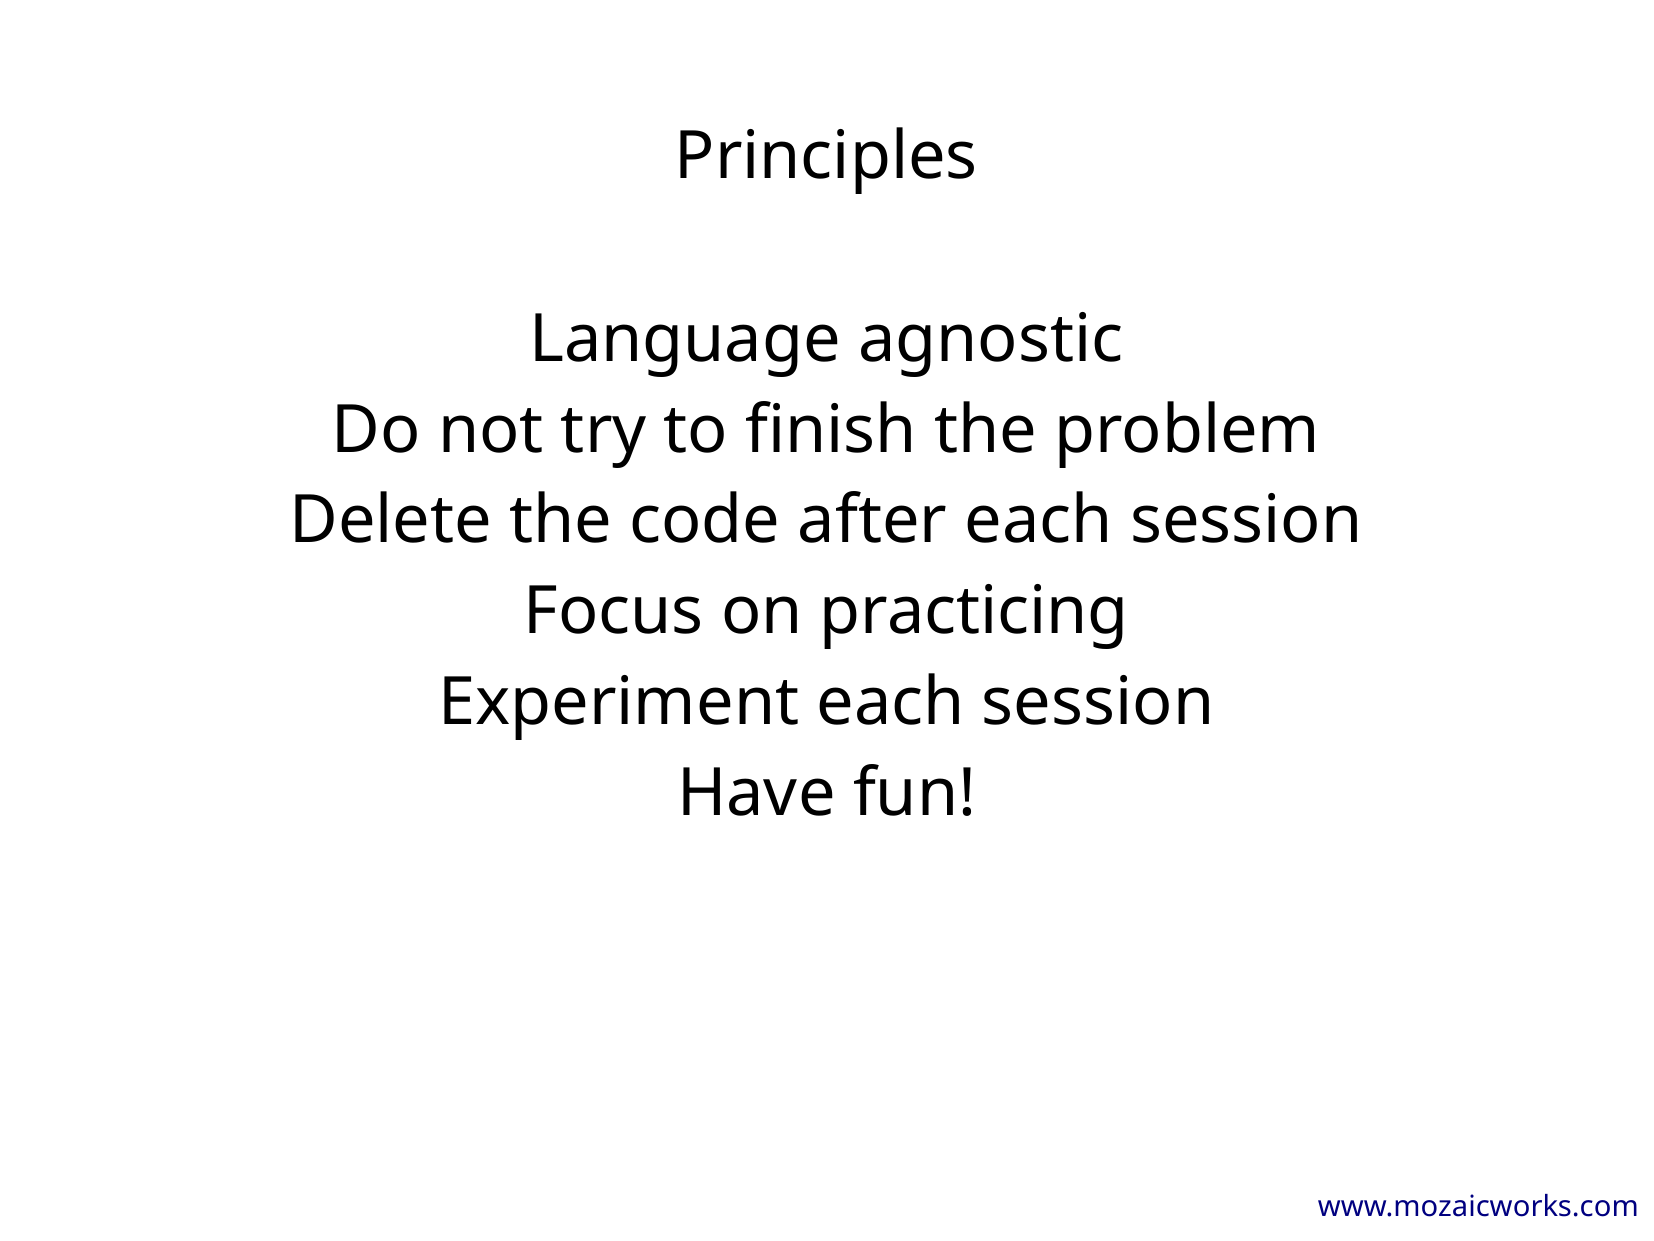

# Principles
Language agnostic
Do not try to finish the problem
Delete the code after each session
Focus on practicing
Experiment each session
Have fun!
www.mozaicworks.com